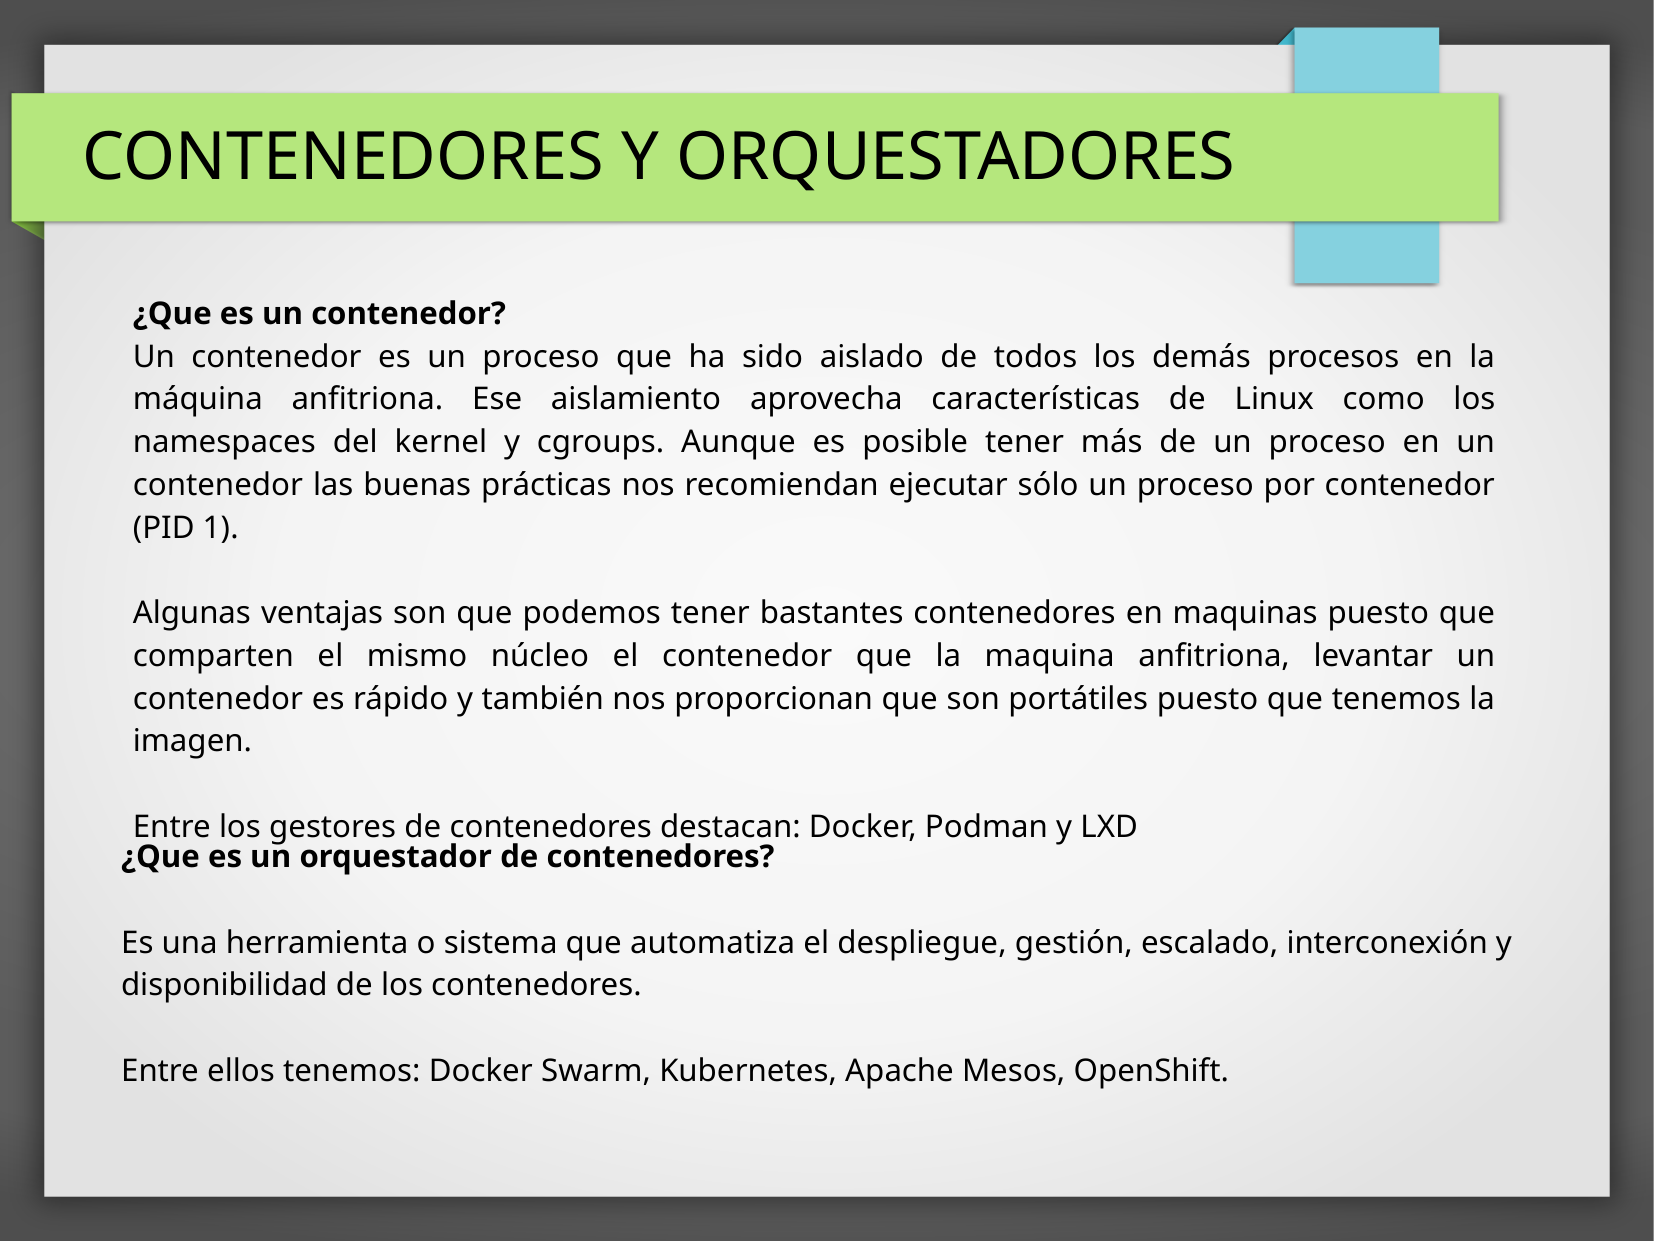

# CONTENEDORES Y ORQUESTADORES
¿Que es un contenedor?
Un contenedor es un proceso que ha sido aislado de todos los demás procesos en la máquina anfitriona. Ese aislamiento aprovecha características de Linux como los namespaces del kernel y cgroups. Aunque es posible tener más de un proceso en un contenedor las buenas prácticas nos recomiendan ejecutar sólo un proceso por contenedor (PID 1).
Algunas ventajas son que podemos tener bastantes contenedores en maquinas puesto que comparten el mismo núcleo el contenedor que la maquina anfitriona, levantar un contenedor es rápido y también nos proporcionan que son portátiles puesto que tenemos la imagen.
Entre los gestores de contenedores destacan: Docker, Podman y LXD
¿Que es un orquestador de contenedores?
Es una herramienta o sistema que automatiza el despliegue, gestión, escalado, interconexión y disponibilidad de los contenedores.
Entre ellos tenemos: Docker Swarm, Kubernetes, Apache Mesos, OpenShift.